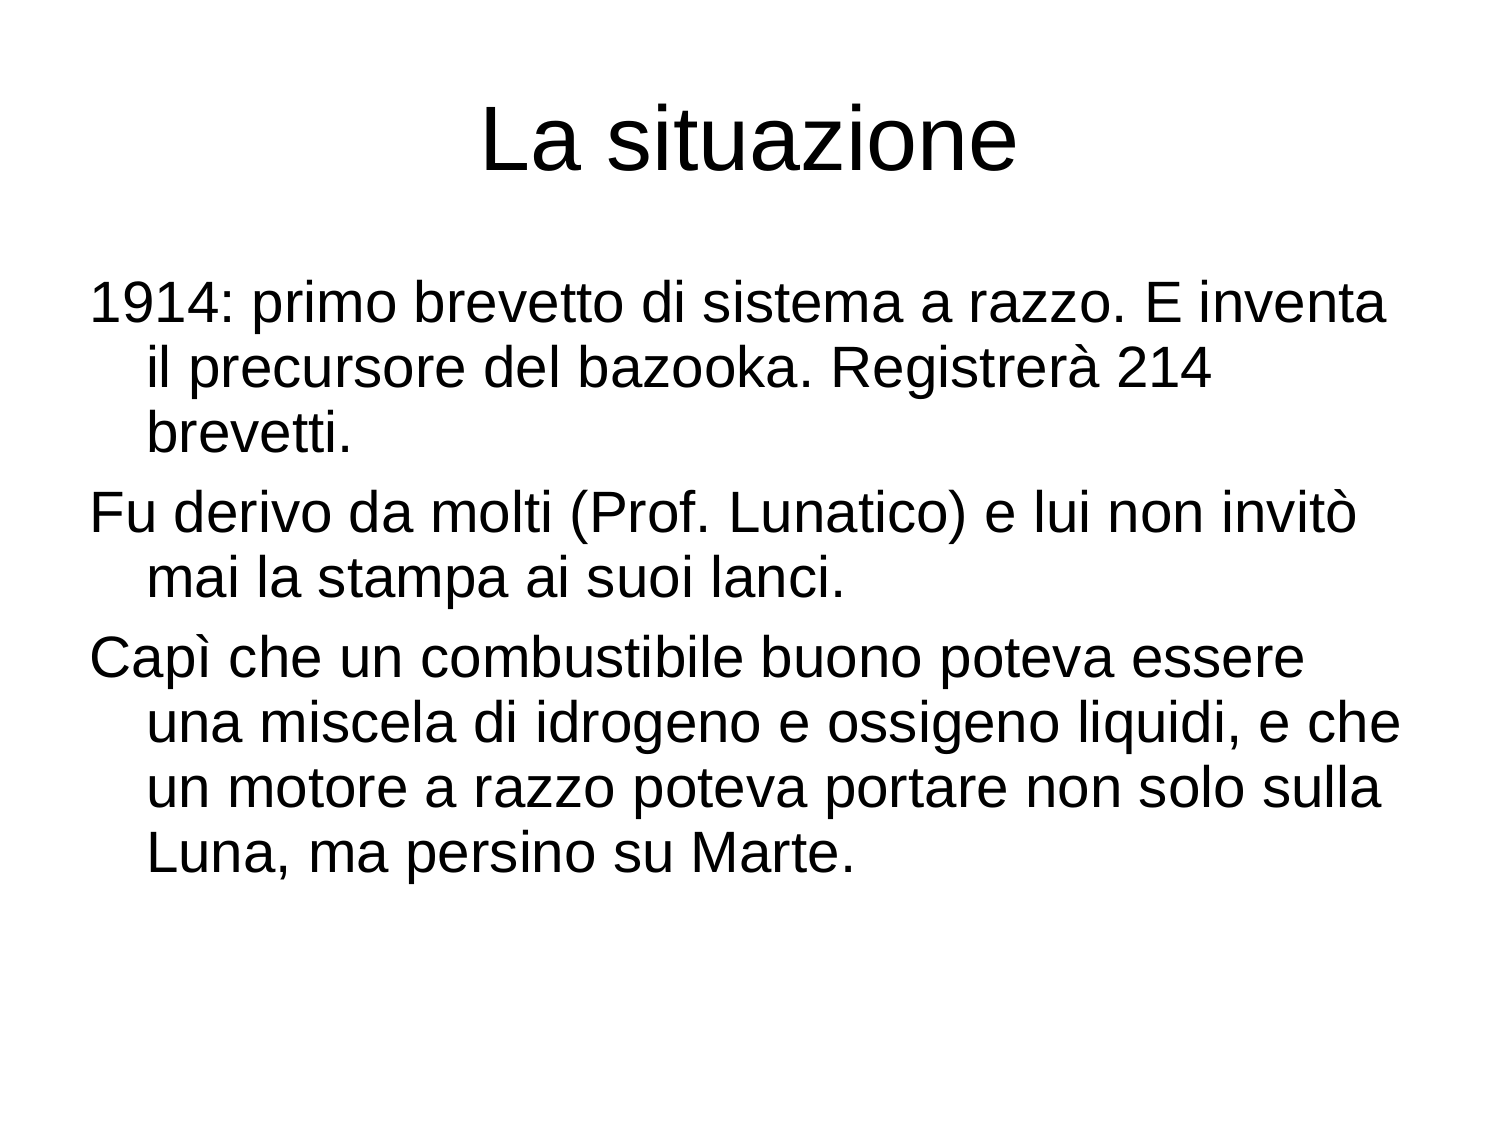

# La situazione
1914: primo brevetto di sistema a razzo. E inventa il precursore del bazooka. Registrerà 214 brevetti.
Fu derivo da molti (Prof. Lunatico) e lui non invitò mai la stampa ai suoi lanci.
Capì che un combustibile buono poteva essere una miscela di idrogeno e ossigeno liquidi, e che un motore a razzo poteva portare non solo sulla Luna, ma persino su Marte.